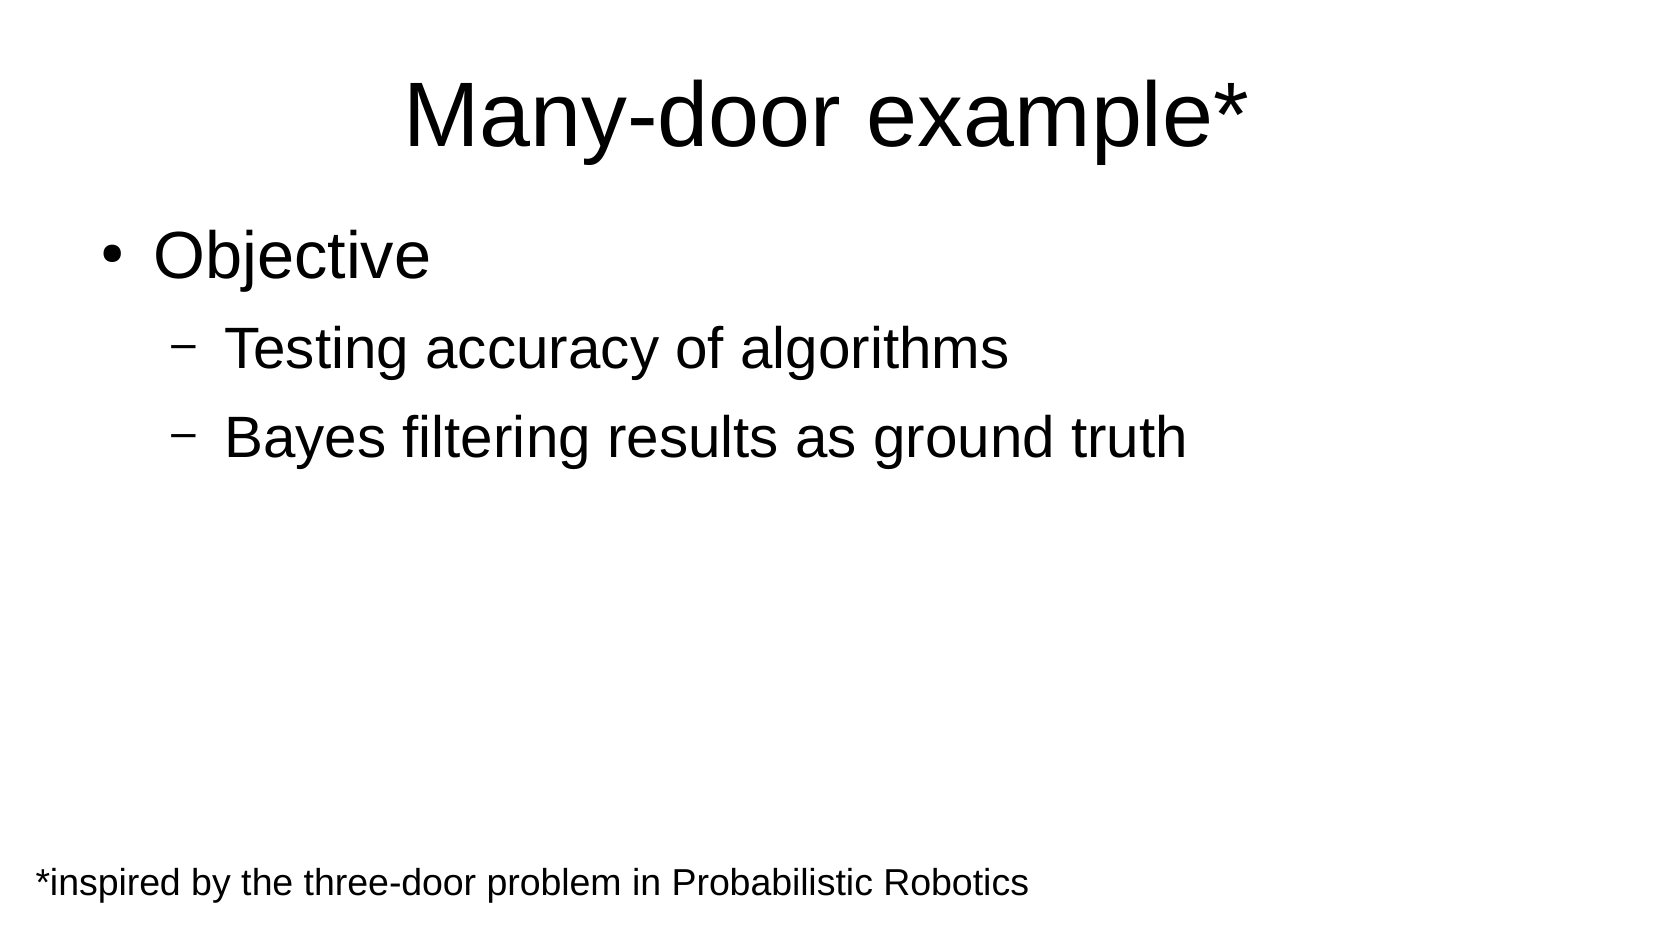

# Many-door example*
Objective
Testing accuracy of algorithms
Bayes filtering results as ground truth
*inspired by the three-door problem in Probabilistic Robotics